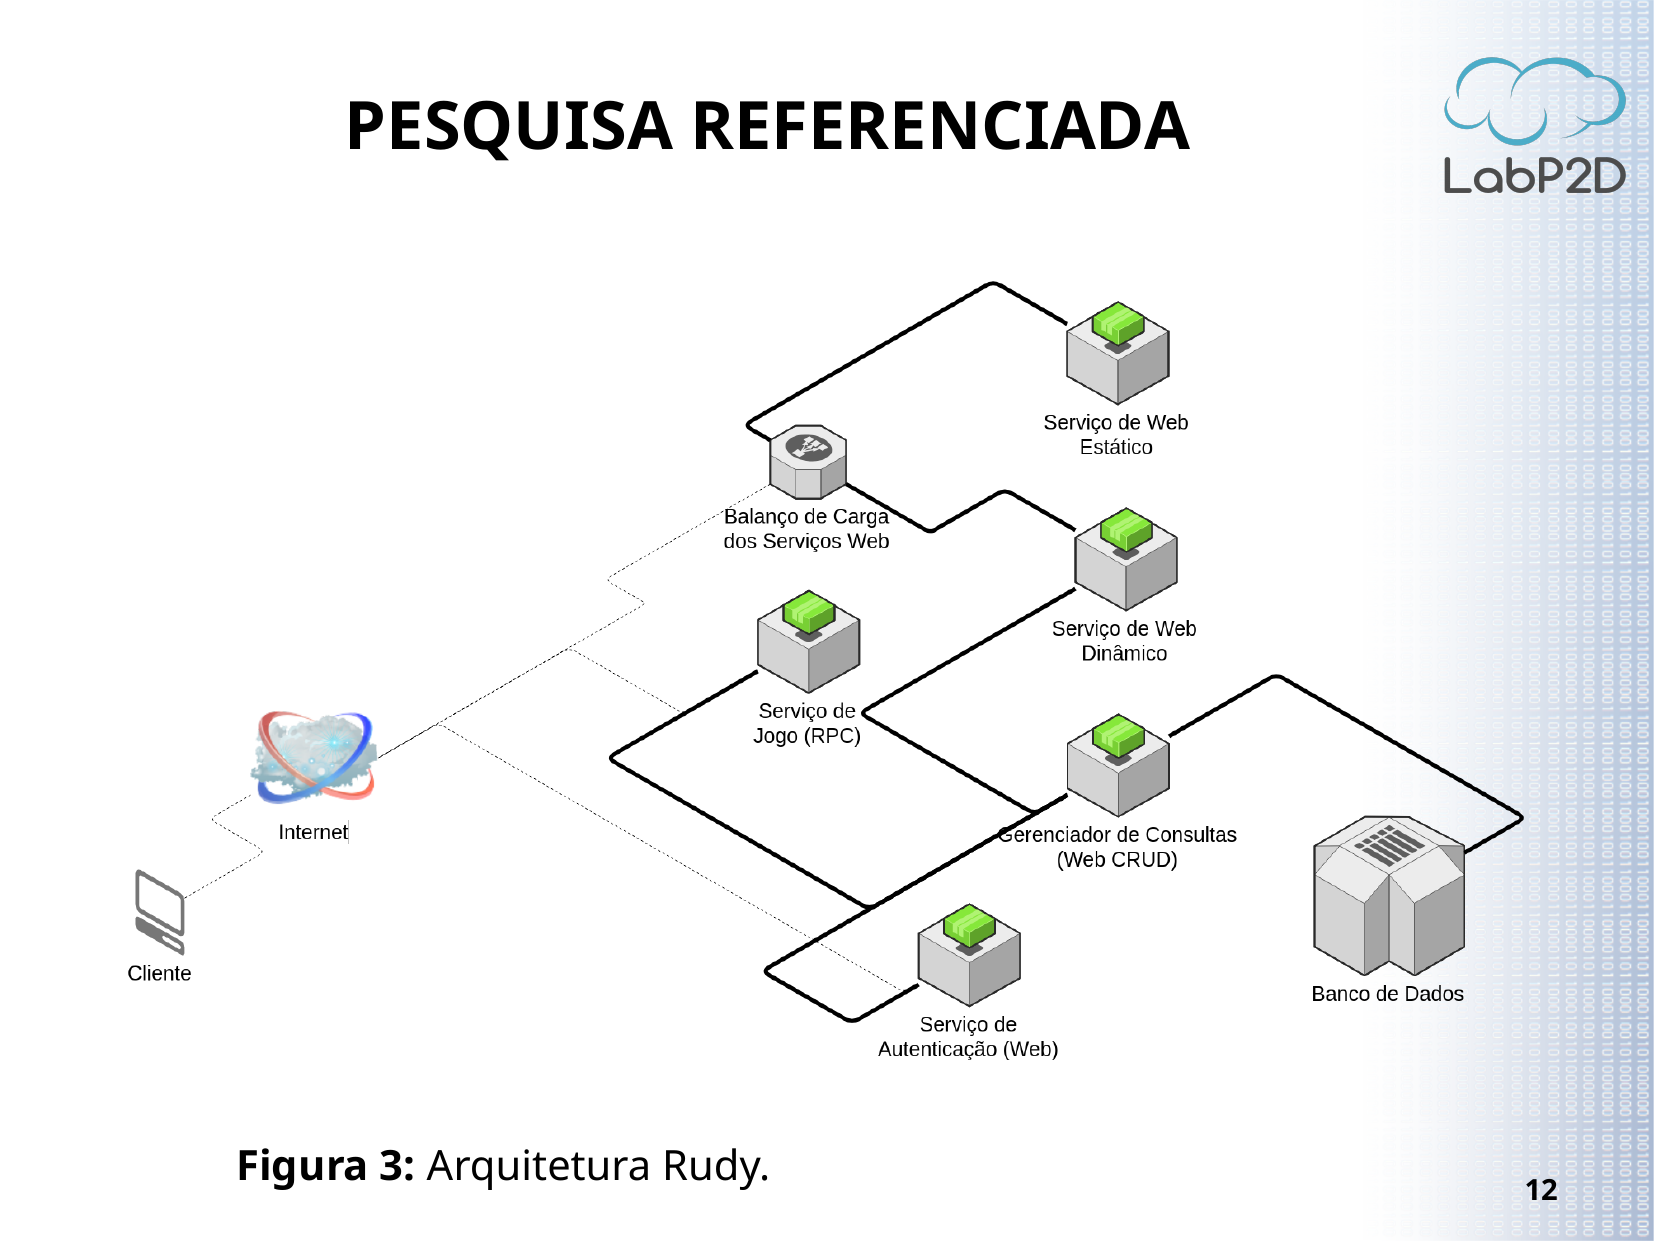

# PESQUISA REFERENCIADA
Figura 3: Arquitetura Rudy.
12